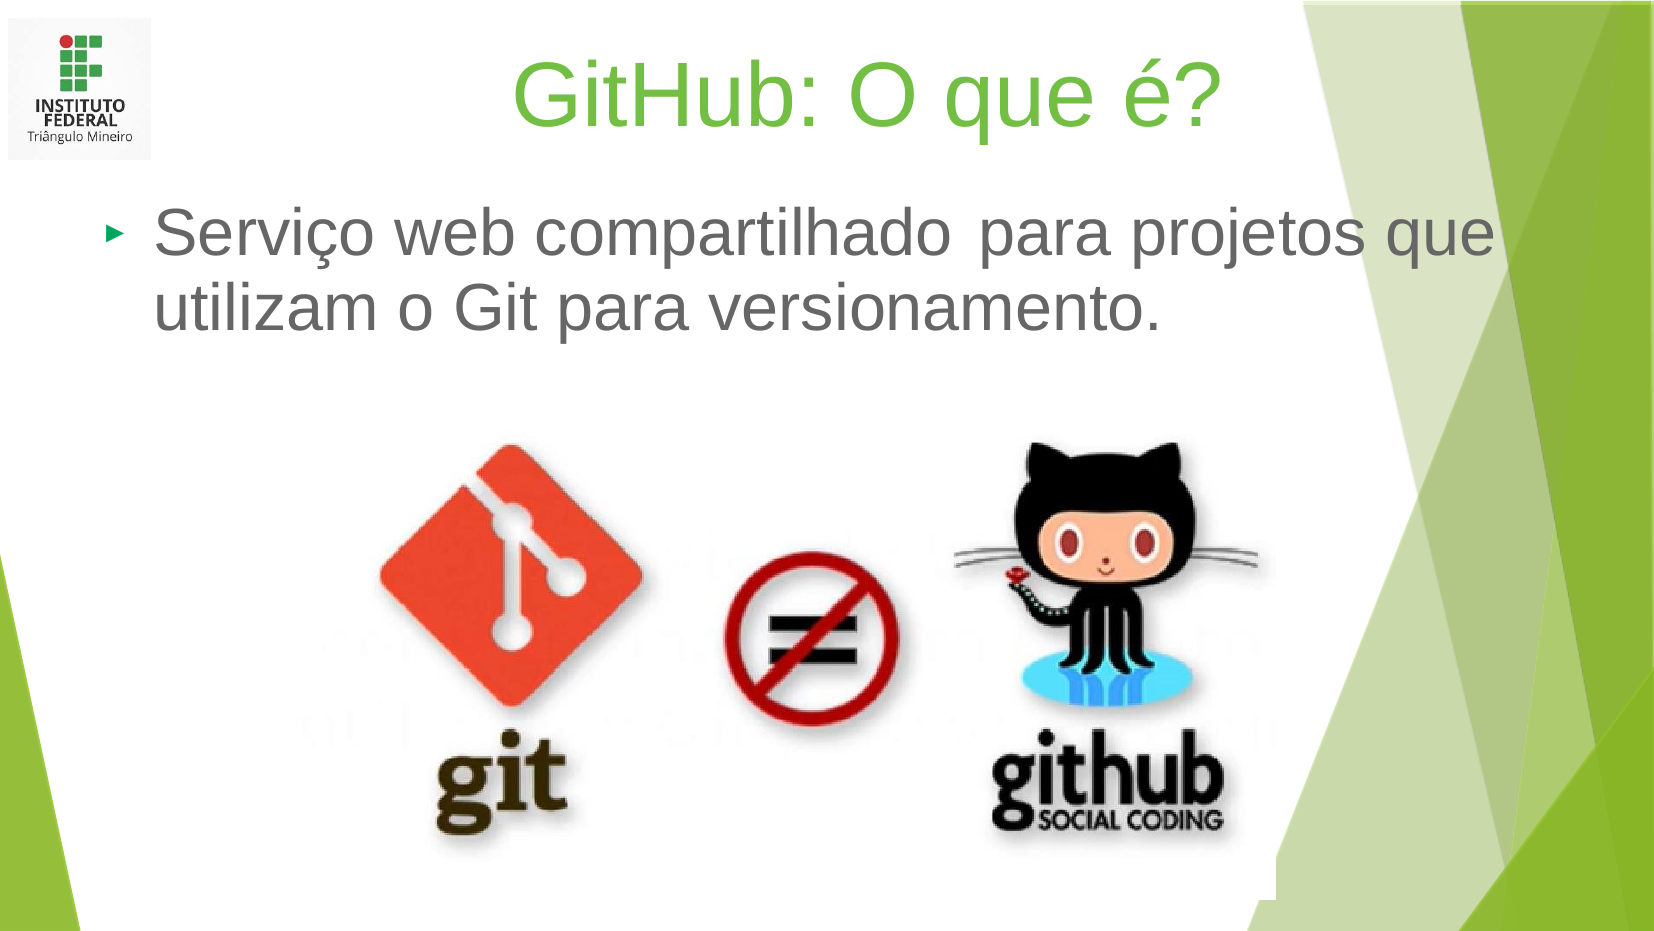

# GitHub: O que é?
Serviço web compartilhado	para projetos que utilizam o Git para versionamento.